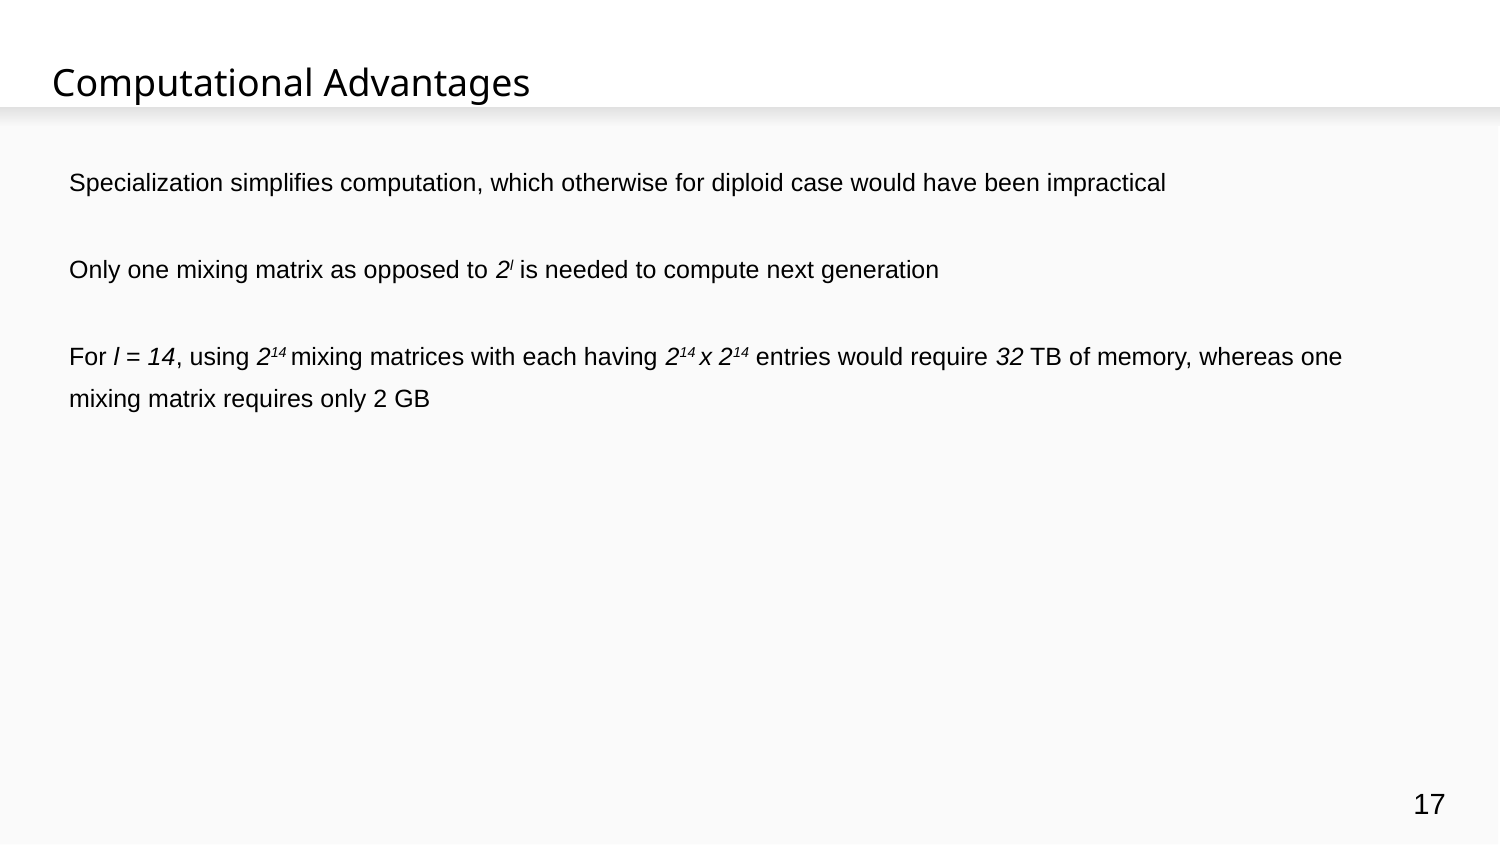

# Computational Advantages
Specialization simplifies computation, which otherwise for diploid case would have been impractical
Only one mixing matrix as opposed to 2l is needed to compute next generation
For l = 14, using 214 mixing matrices with each having 214 x 214 entries would require 32 TB of memory, whereas one mixing matrix requires only 2 GB
17